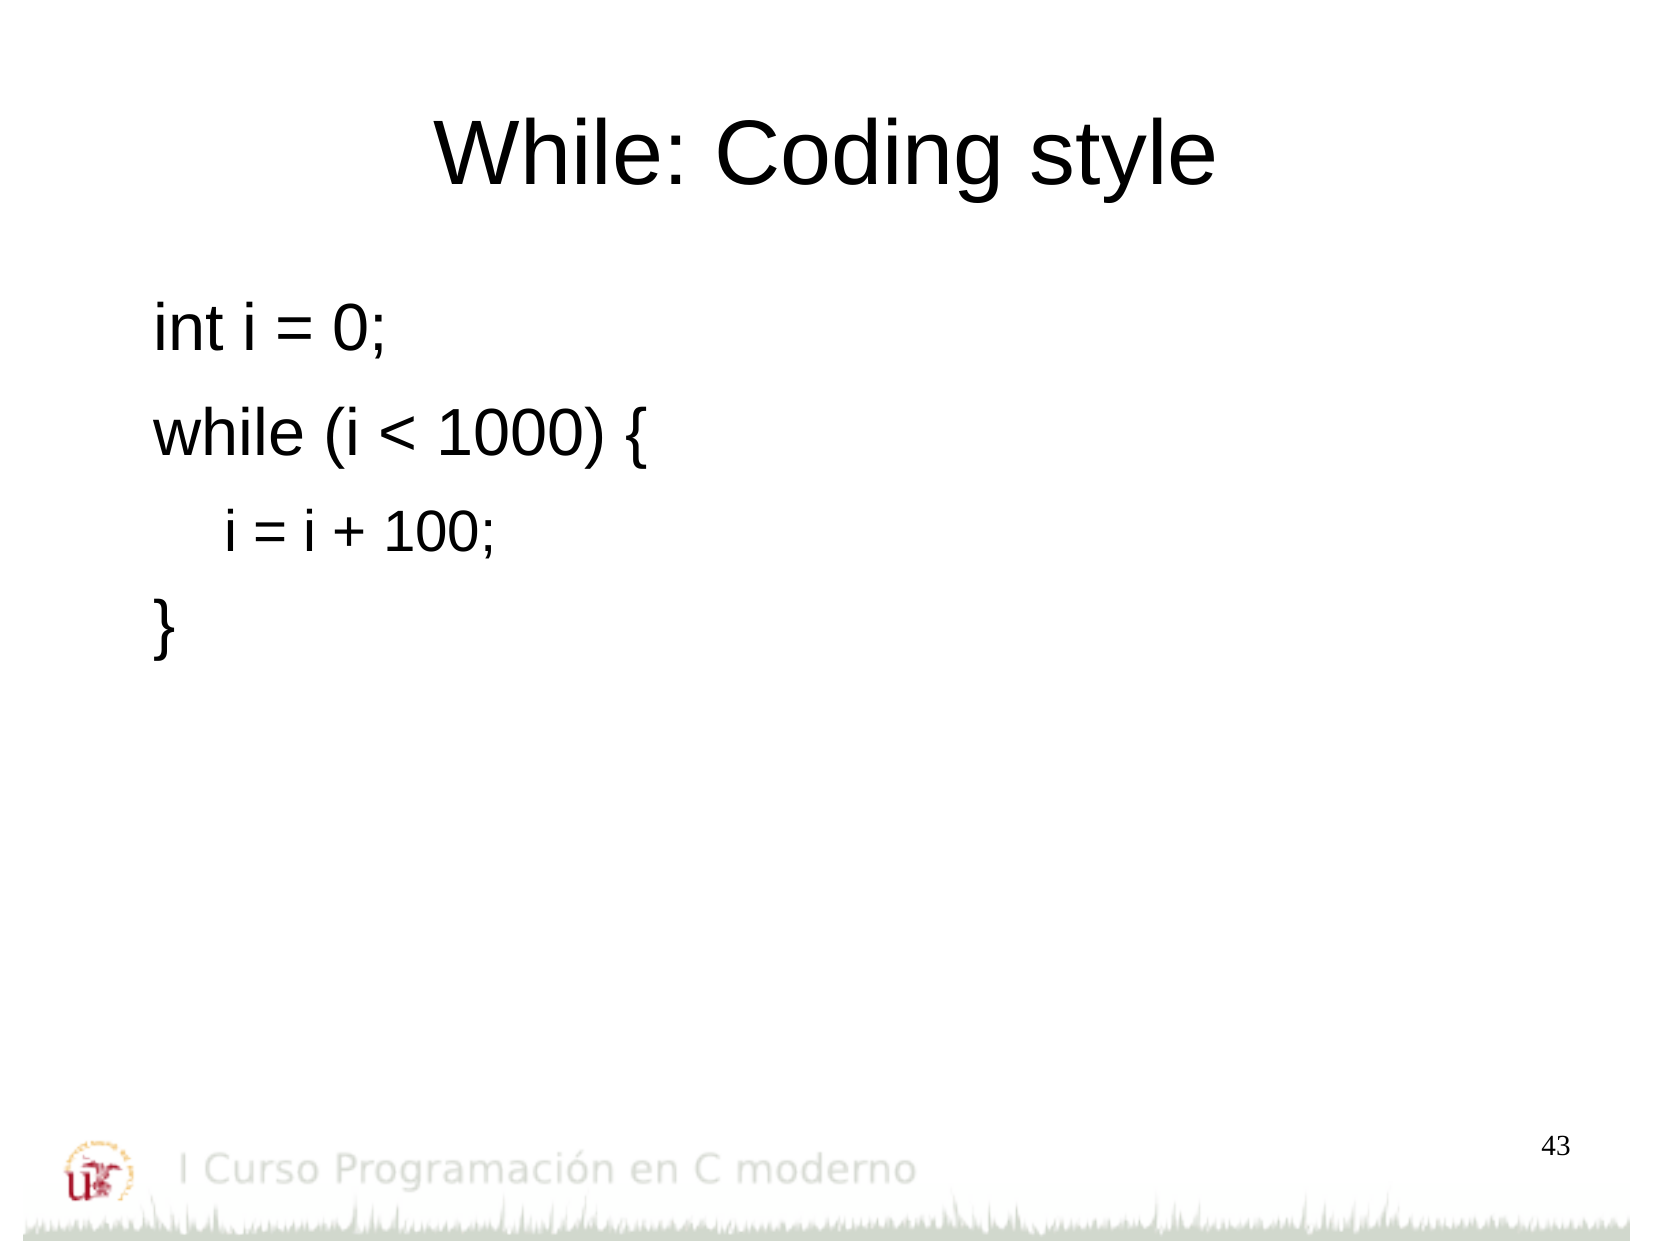

# While: Coding style
int i = 0;
while (i < 1000) {
i = i + 100;
}
43